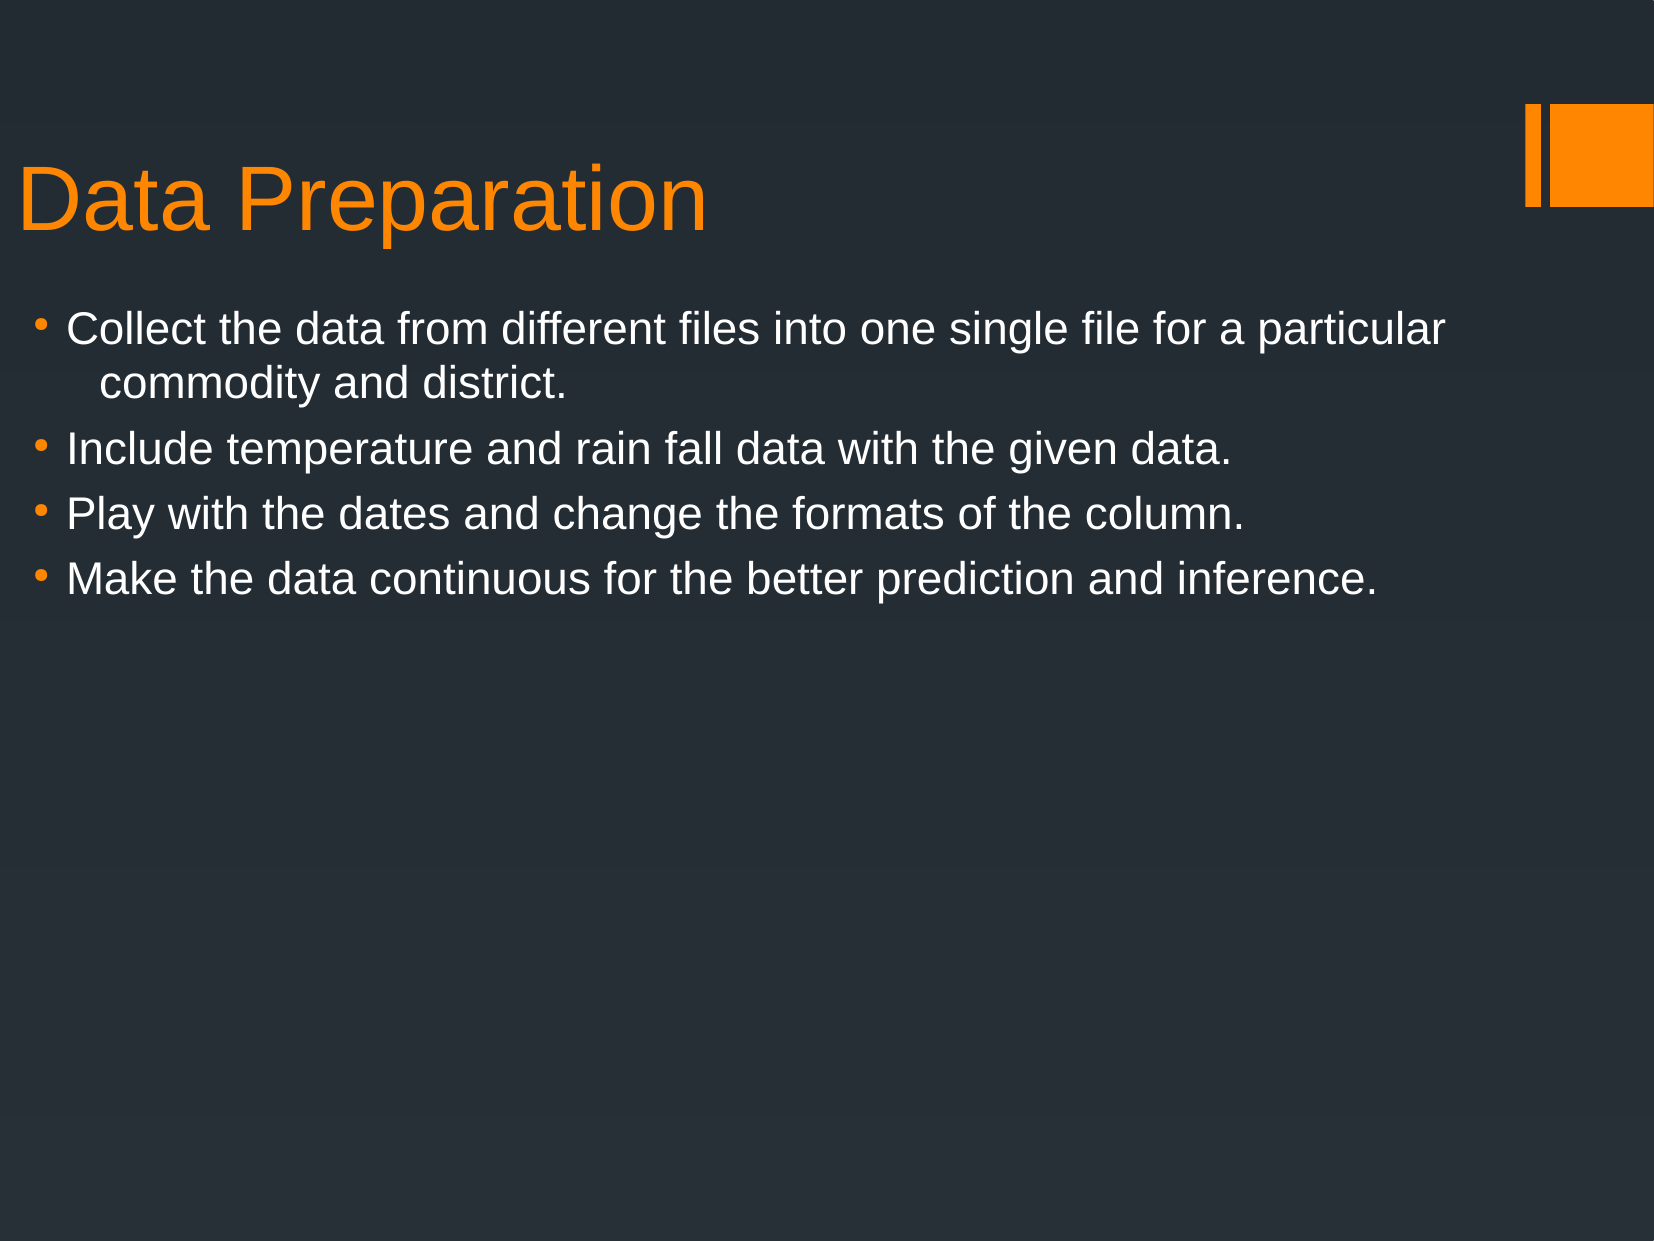

# Data Preparation
Collect the data from different files into one single file for a particular commodity and district.
Include temperature and rain fall data with the given data.
Play with the dates and change the formats of the column.
Make the data continuous for the better prediction and inference.